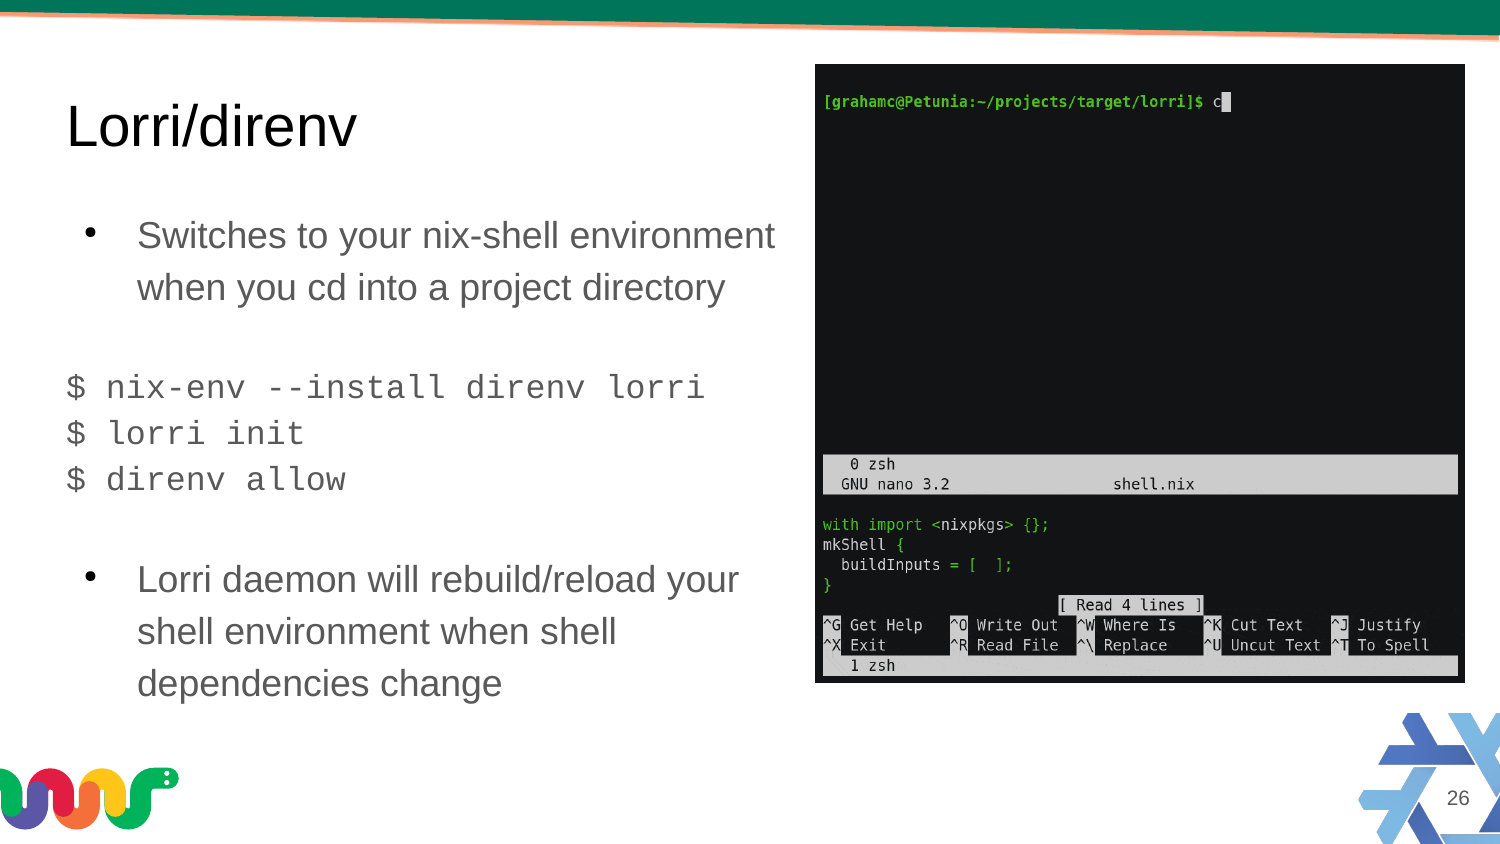

# Lorri/direnv
Switches to your nix-shell environment when you cd into a project directory
$ nix-env --install direnv lorri
$ lorri init
$ direnv allow
Lorri daemon will rebuild/reload your shell environment when shell dependencies change
26